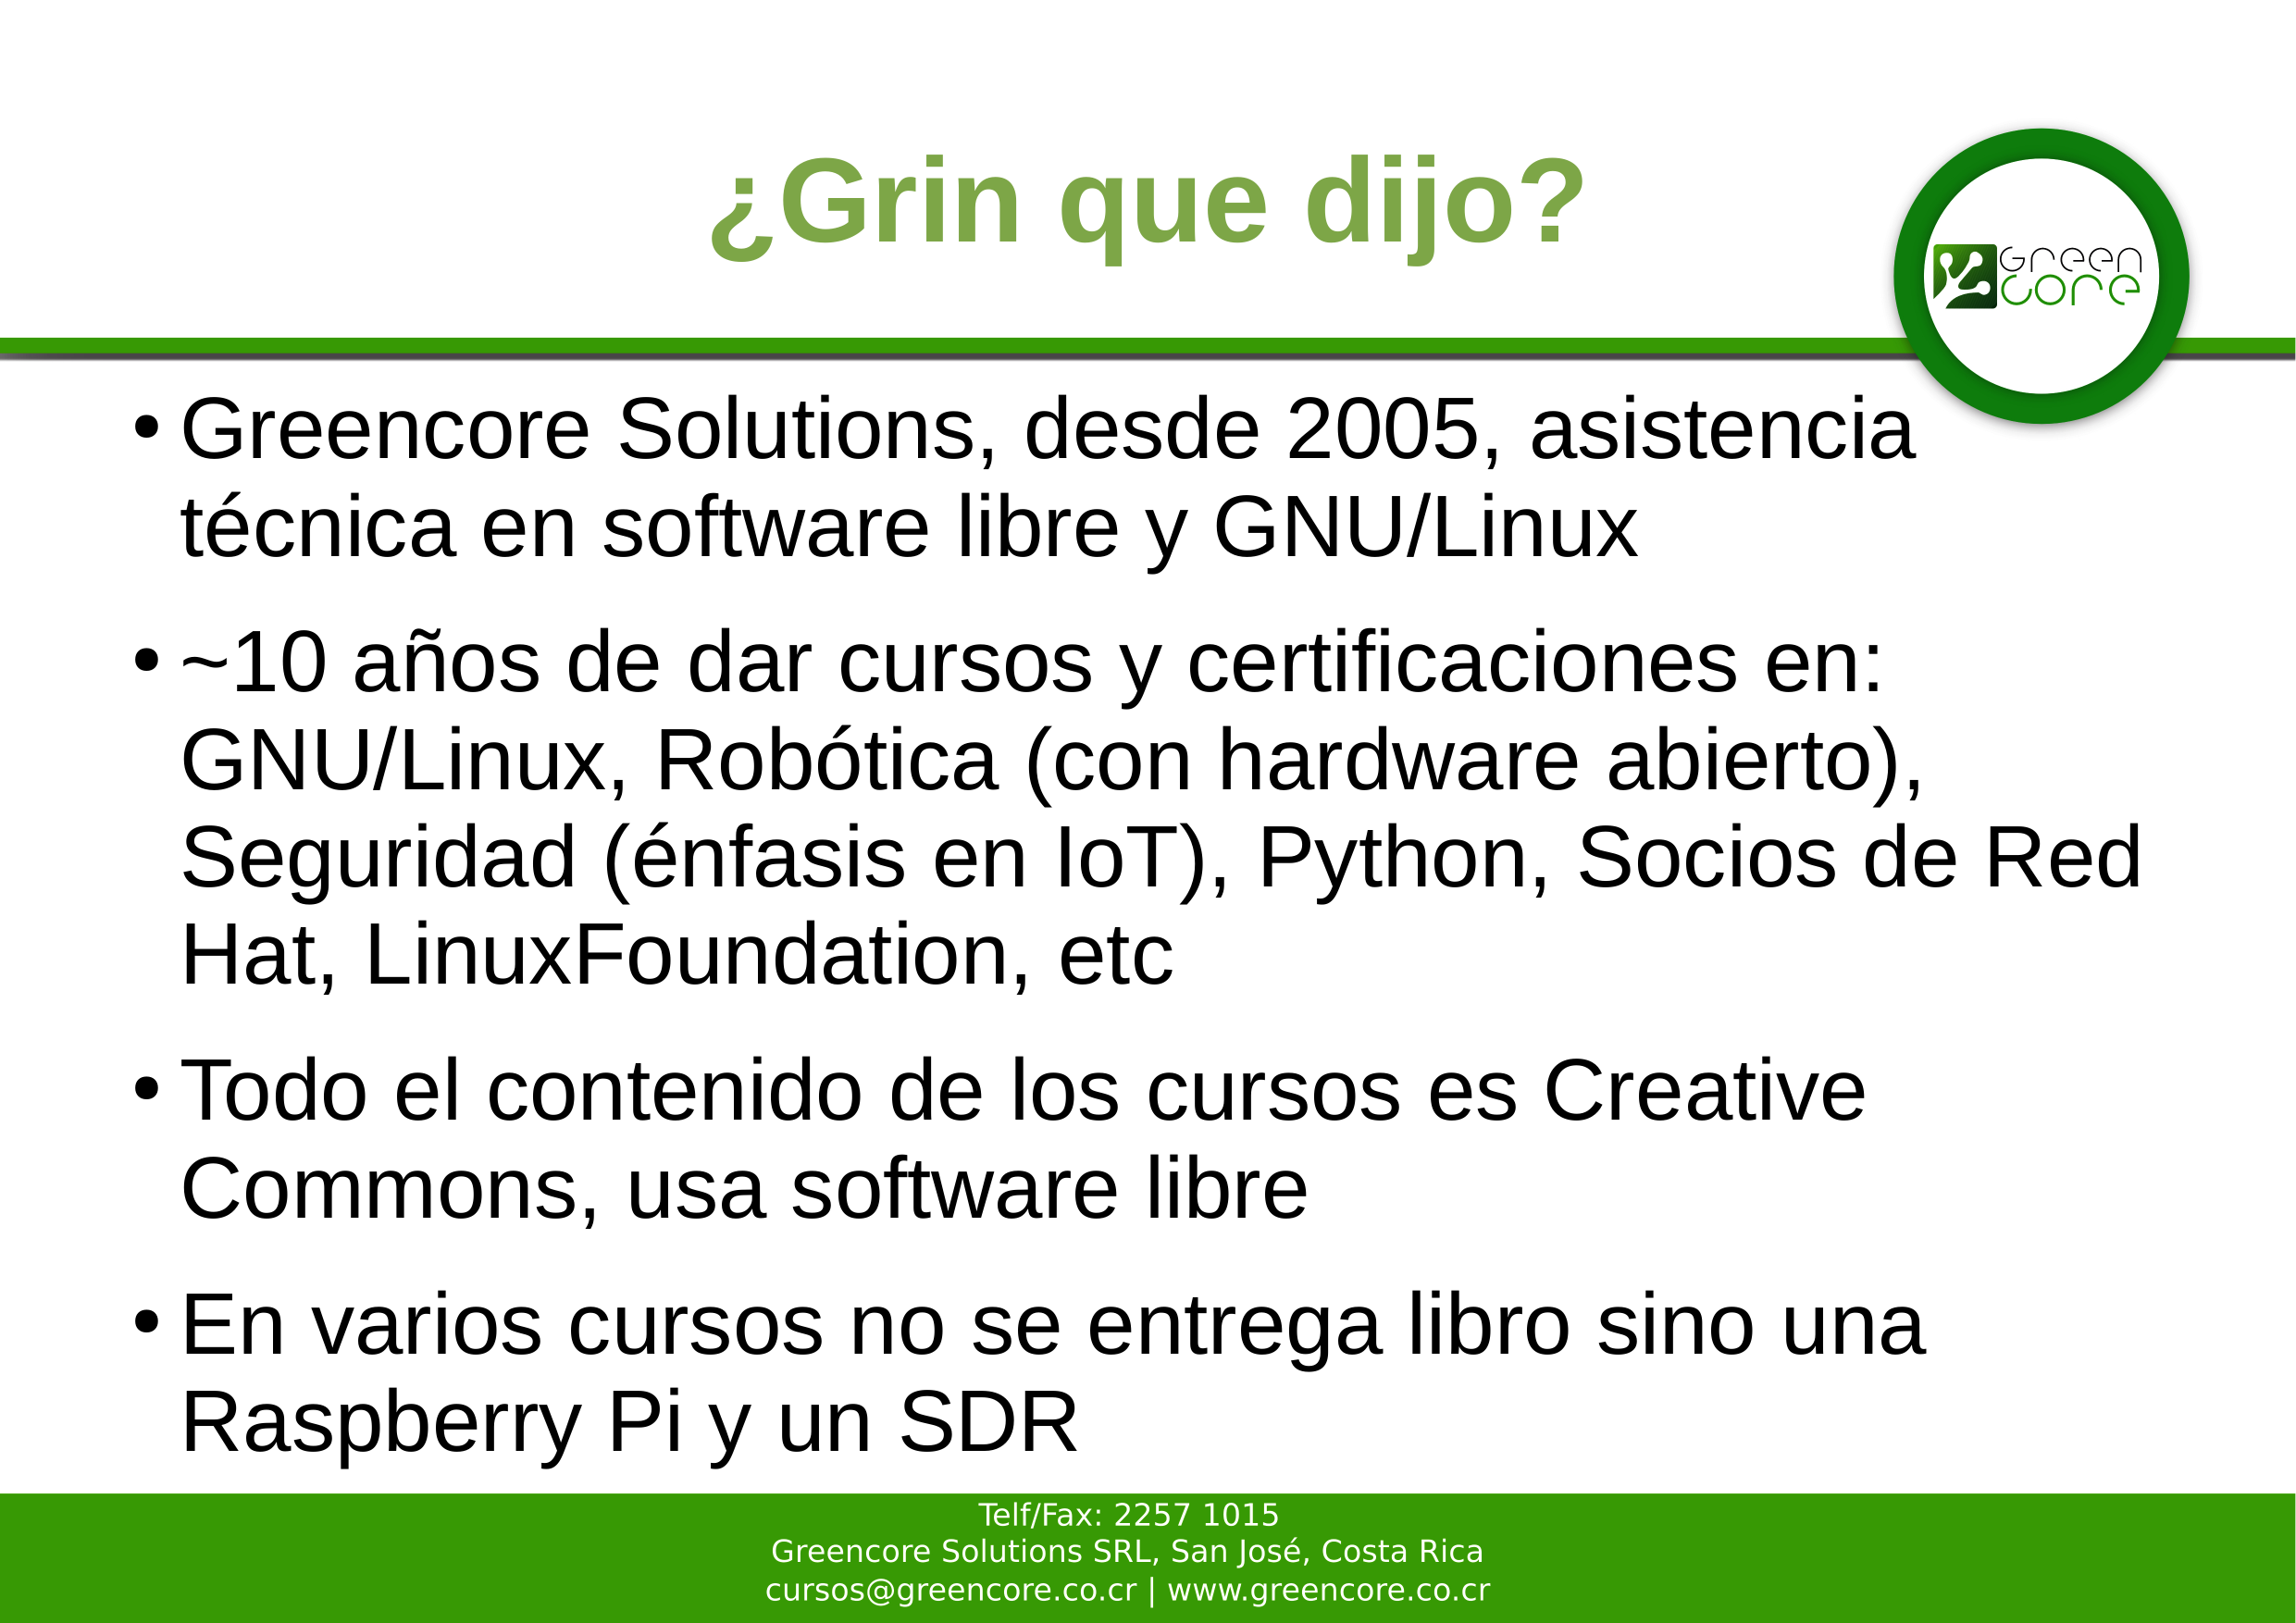

# ¿Grin que dijo?
Greencore Solutions, desde 2005, asistencia técnica en software libre y GNU/Linux
~10 años de dar cursos y certificaciones en: GNU/Linux, Robótica (con hardware abierto), Seguridad (énfasis en IoT), Python, Socios de Red Hat, LinuxFoundation, etc
Todo el contenido de los cursos es Creative Commons, usa software libre
En varios cursos no se entrega libro sino una Raspberry Pi y un SDR